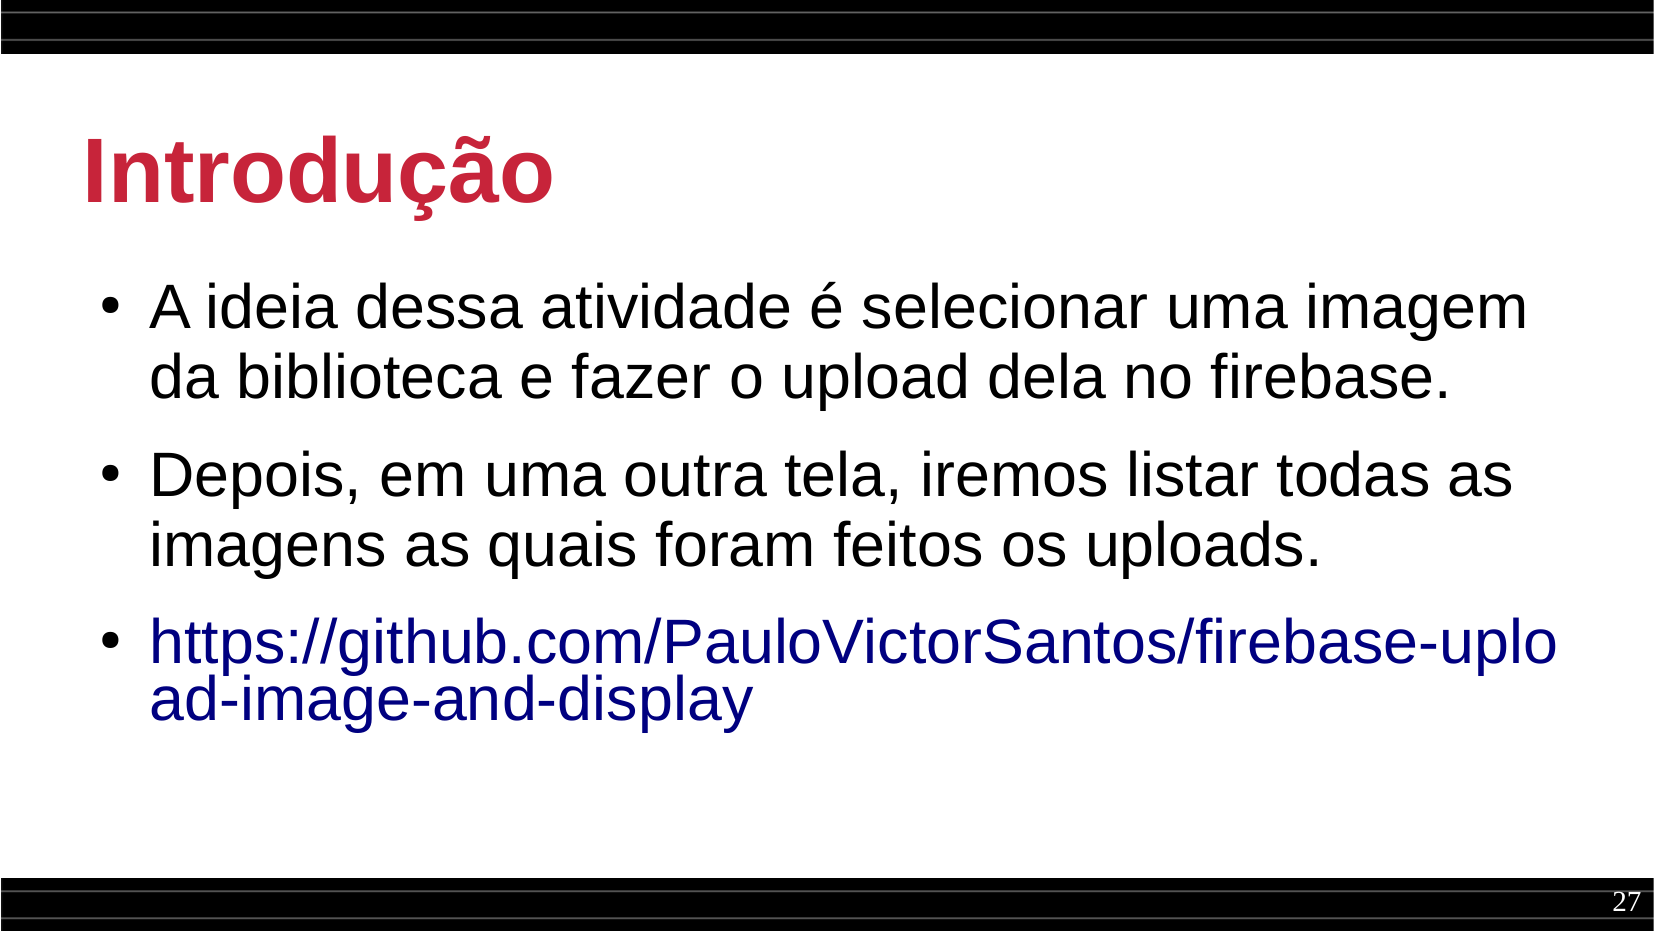

# Introdução
A ideia dessa atividade é selecionar uma imagem da biblioteca e fazer o upload dela no firebase.
Depois, em uma outra tela, iremos listar todas as imagens as quais foram feitos os uploads.
https://github.com/PauloVictorSantos/firebase-upload-image-and-display